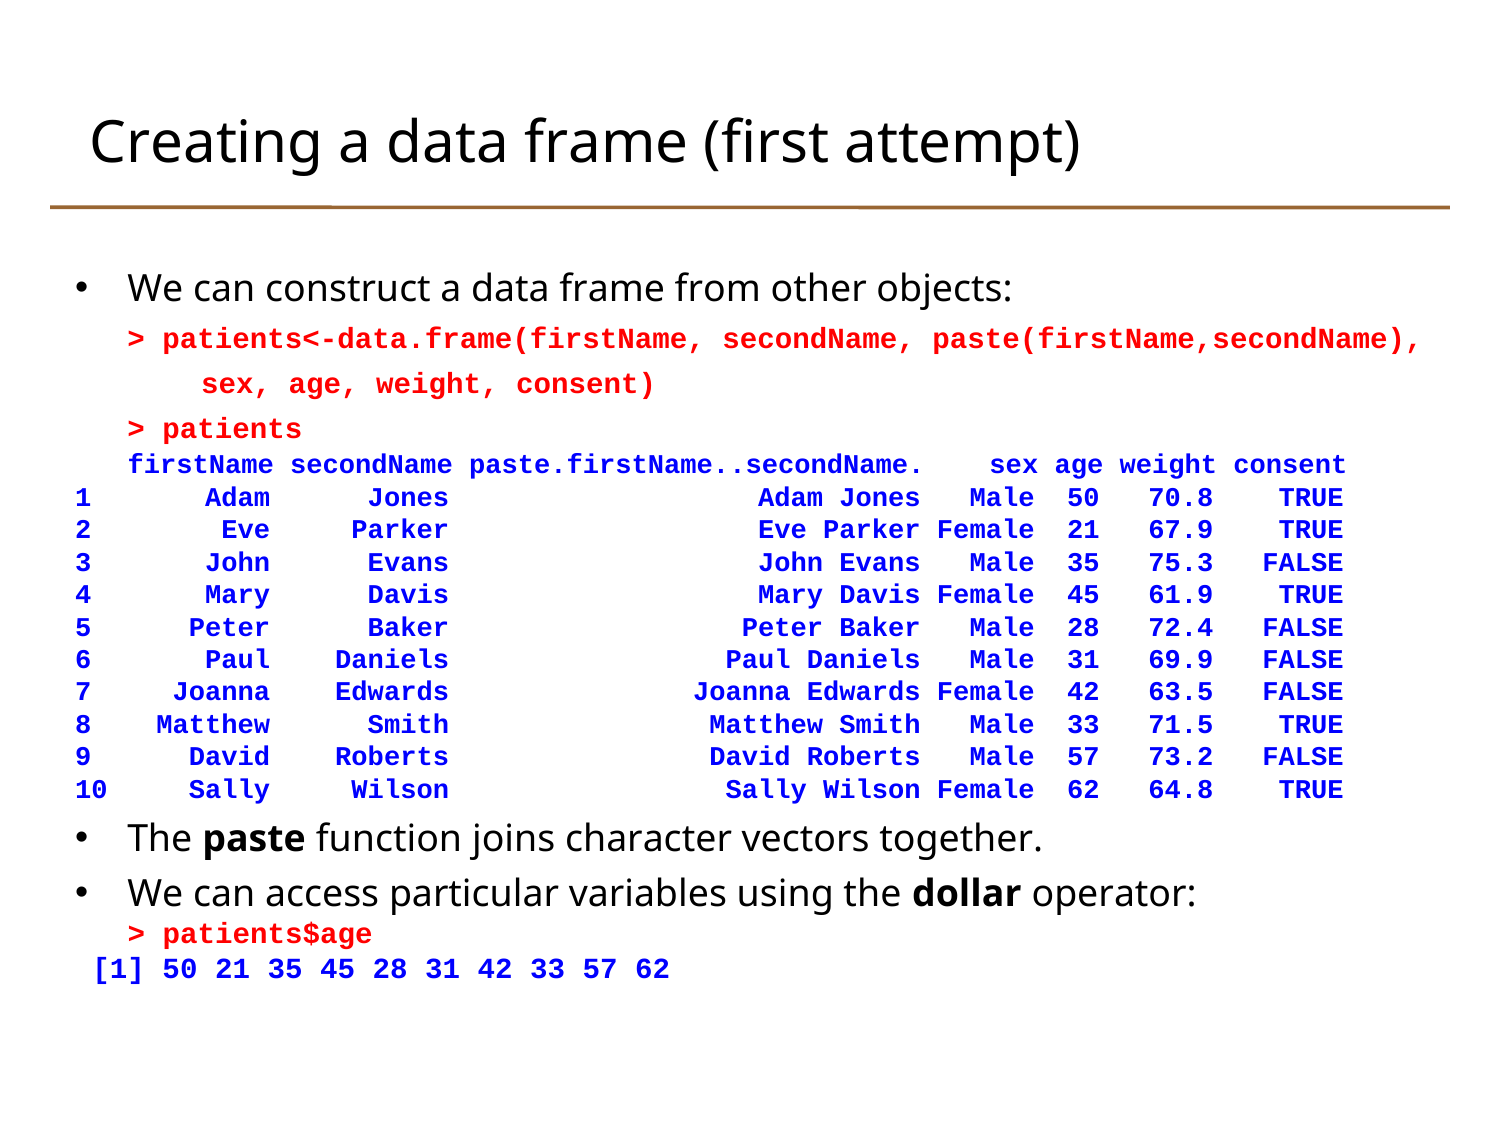

Creating a data frame (first attempt)
We can construct a data frame from other objects:
> patients<-data.frame(firstName, secondName, paste(firstName,secondName),
	sex, age, weight, consent)
> patients
 firstName secondName paste.firstName..secondName. sex age weight consent
1 Adam Jones Adam Jones Male 50 70.8 TRUE
2 Eve Parker Eve Parker Female 21 67.9 TRUE
3 John Evans John Evans Male 35 75.3 FALSE
4 Mary Davis Mary Davis Female 45 61.9 TRUE
5 Peter Baker Peter Baker Male 28 72.4 FALSE
6 Paul Daniels Paul Daniels Male 31 69.9 FALSE
7 Joanna Edwards Joanna Edwards Female 42 63.5 FALSE
8 Matthew Smith Matthew Smith Male 33 71.5 TRUE
9 David Roberts David Roberts Male 57 73.2 FALSE
10 Sally Wilson Sally Wilson Female 62 64.8 TRUE
The paste function joins character vectors together.
We can access particular variables using the dollar operator:
 > patients$age
 [1] 50 21 35 45 28 31 42 33 57 62